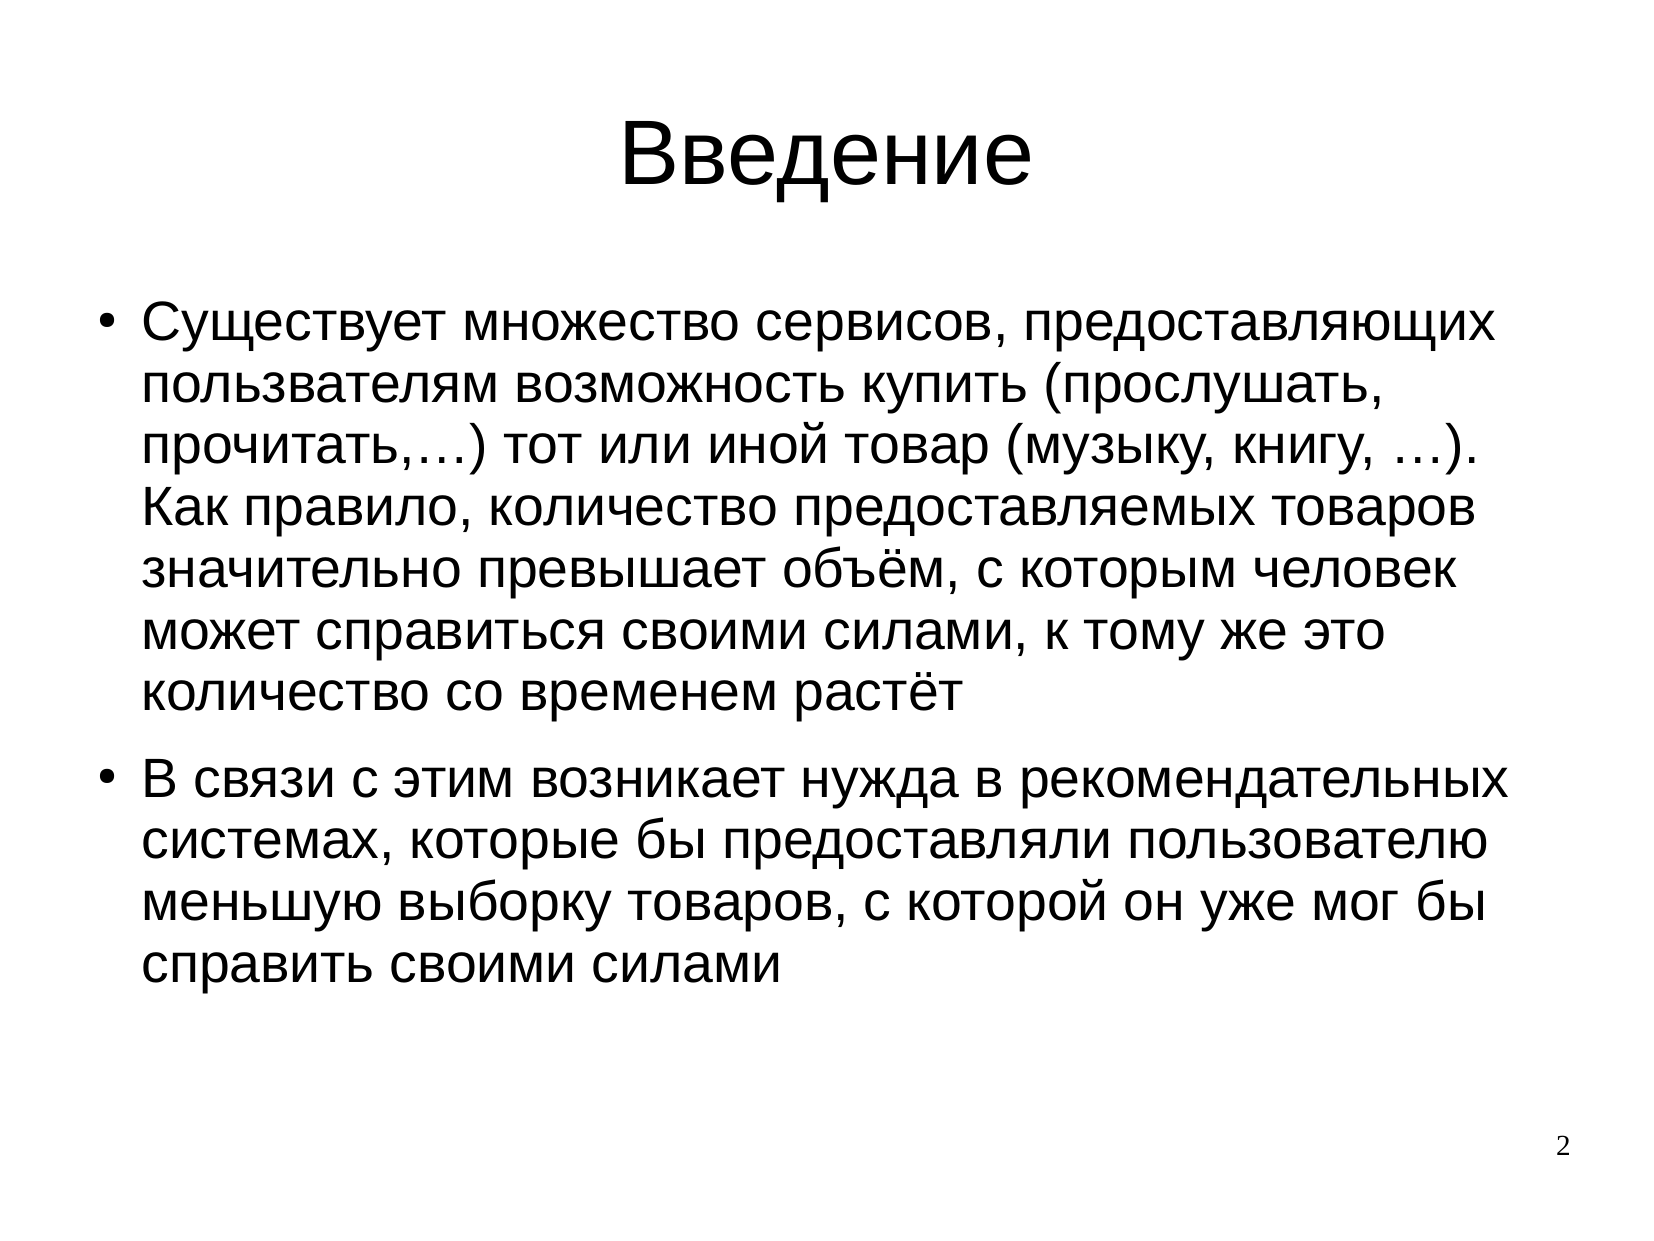

# Введение
Существует множество сервисов, предоставляющих пользвателям возможность купить (прослушать, прочитать,…) тот или иной товар (музыку, книгу, …). Как правило, количество предоставляемых товаров значительно превышает объём, с которым человек может справиться своими силами, к тому же это количество со временем растёт
В связи с этим возникает нужда в рекомендательных системах, которые бы предоставляли пользователю меньшую выборку товаров, с которой он уже мог бы справить своими силами
2